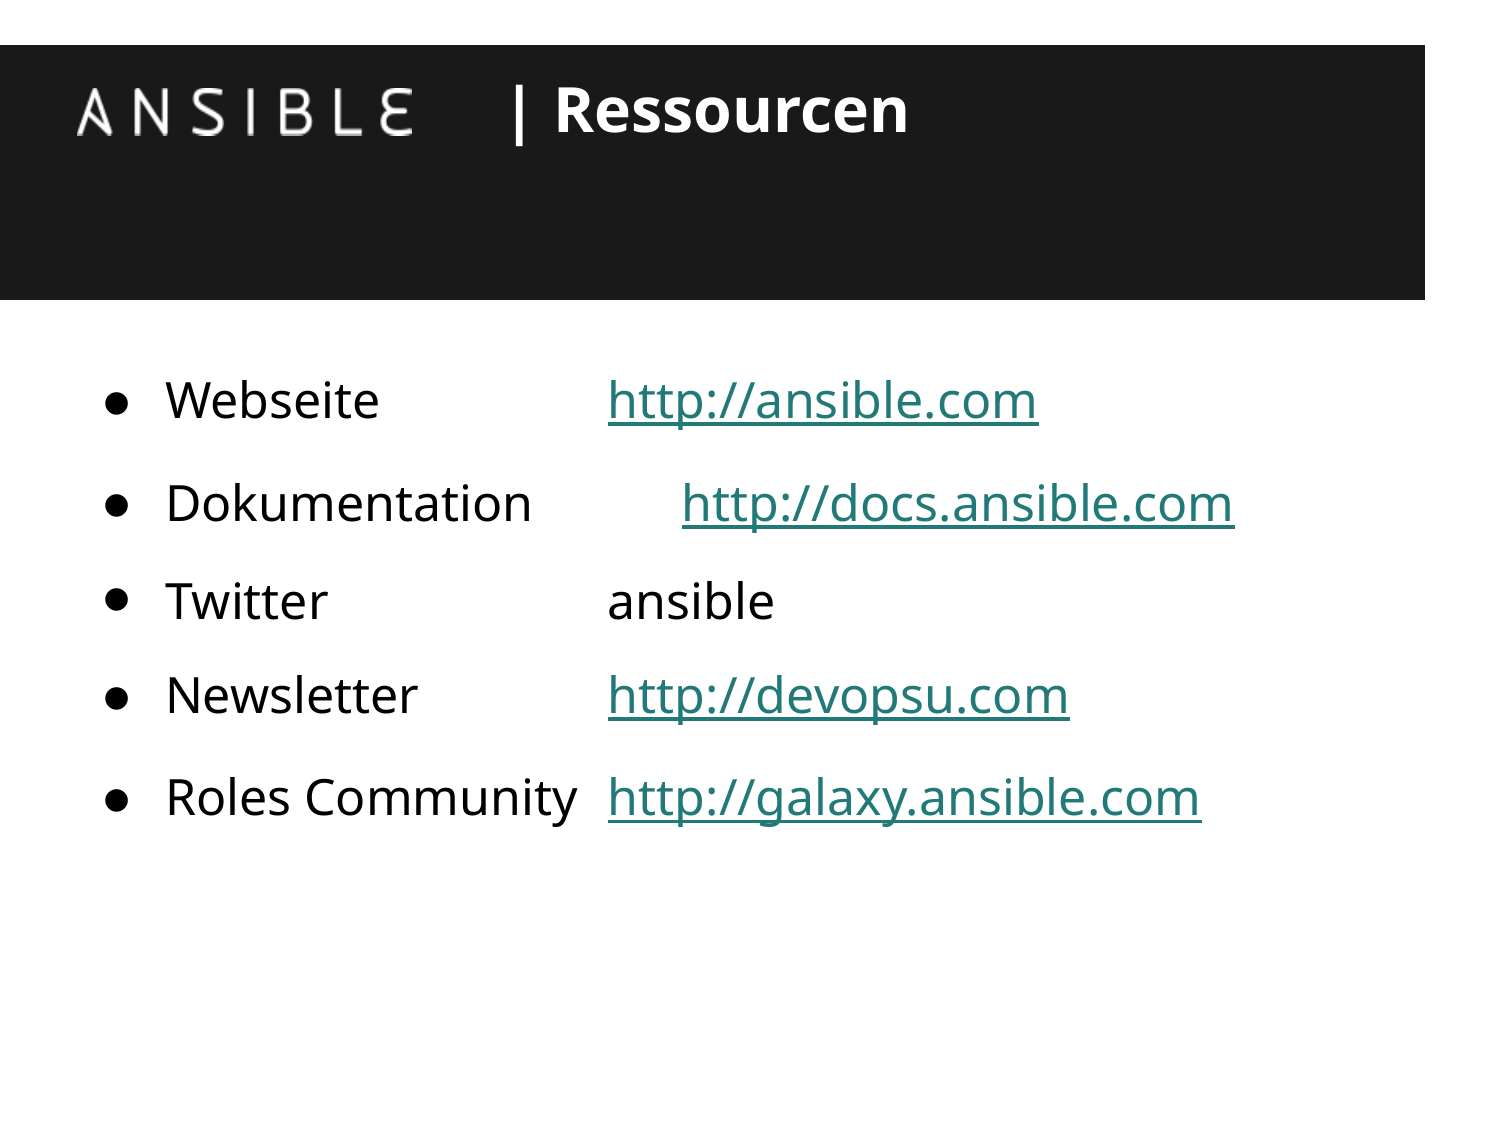

| Ressourcen
# Webseite 			http://ansible.com
Dokumentation 		http://docs.ansible.com
Twitter 				ansible
Newsletter 			http://devopsu.com
Roles Community 	http://galaxy.ansible.com